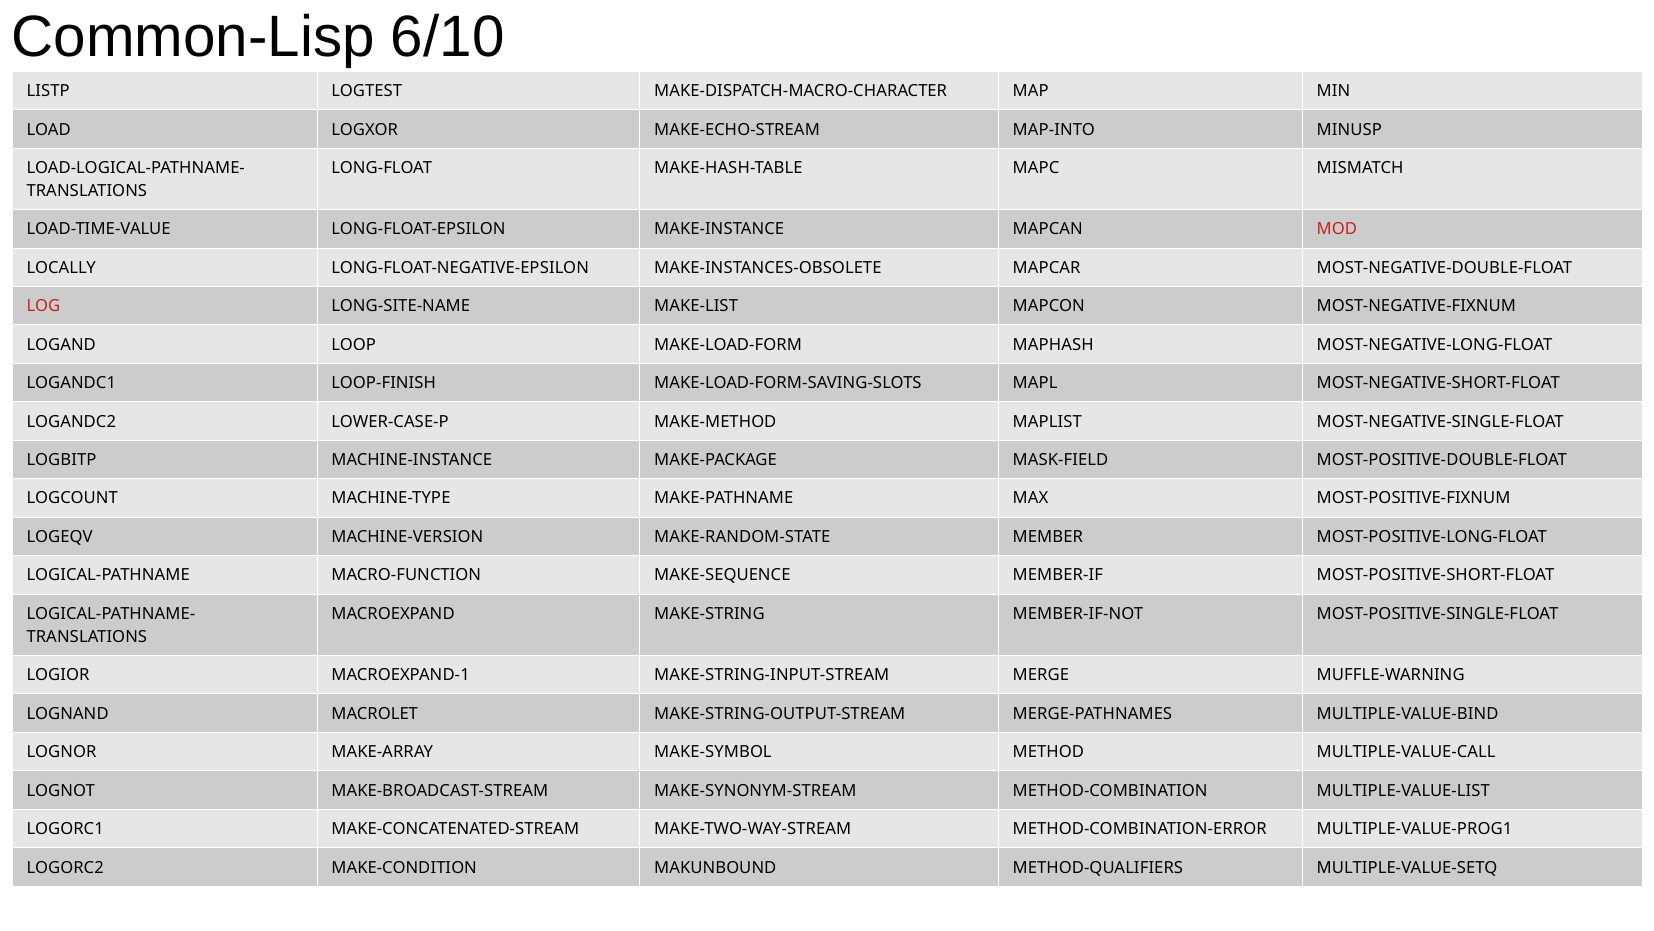

# Common-Lisp 6/10
| LISTP | LOGTEST | MAKE-DISPATCH-MACRO-CHARACTER | MAP | MIN |
| --- | --- | --- | --- | --- |
| LOAD | LOGXOR | MAKE-ECHO-STREAM | MAP-INTO | MINUSP |
| LOAD-LOGICAL-PATHNAME-TRANSLATIONS | LONG-FLOAT | MAKE-HASH-TABLE | MAPC | MISMATCH |
| LOAD-TIME-VALUE | LONG-FLOAT-EPSILON | MAKE-INSTANCE | MAPCAN | MOD |
| LOCALLY | LONG-FLOAT-NEGATIVE-EPSILON | MAKE-INSTANCES-OBSOLETE | MAPCAR | MOST-NEGATIVE-DOUBLE-FLOAT |
| LOG | LONG-SITE-NAME | MAKE-LIST | MAPCON | MOST-NEGATIVE-FIXNUM |
| LOGAND | LOOP | MAKE-LOAD-FORM | MAPHASH | MOST-NEGATIVE-LONG-FLOAT |
| LOGANDC1 | LOOP-FINISH | MAKE-LOAD-FORM-SAVING-SLOTS | MAPL | MOST-NEGATIVE-SHORT-FLOAT |
| LOGANDC2 | LOWER-CASE-P | MAKE-METHOD | MAPLIST | MOST-NEGATIVE-SINGLE-FLOAT |
| LOGBITP | MACHINE-INSTANCE | MAKE-PACKAGE | MASK-FIELD | MOST-POSITIVE-DOUBLE-FLOAT |
| LOGCOUNT | MACHINE-TYPE | MAKE-PATHNAME | MAX | MOST-POSITIVE-FIXNUM |
| LOGEQV | MACHINE-VERSION | MAKE-RANDOM-STATE | MEMBER | MOST-POSITIVE-LONG-FLOAT |
| LOGICAL-PATHNAME | MACRO-FUNCTION | MAKE-SEQUENCE | MEMBER-IF | MOST-POSITIVE-SHORT-FLOAT |
| LOGICAL-PATHNAME-TRANSLATIONS | MACROEXPAND | MAKE-STRING | MEMBER-IF-NOT | MOST-POSITIVE-SINGLE-FLOAT |
| LOGIOR | MACROEXPAND-1 | MAKE-STRING-INPUT-STREAM | MERGE | MUFFLE-WARNING |
| LOGNAND | MACROLET | MAKE-STRING-OUTPUT-STREAM | MERGE-PATHNAMES | MULTIPLE-VALUE-BIND |
| LOGNOR | MAKE-ARRAY | MAKE-SYMBOL | METHOD | MULTIPLE-VALUE-CALL |
| LOGNOT | MAKE-BROADCAST-STREAM | MAKE-SYNONYM-STREAM | METHOD-COMBINATION | MULTIPLE-VALUE-LIST |
| LOGORC1 | MAKE-CONCATENATED-STREAM | MAKE-TWO-WAY-STREAM | METHOD-COMBINATION-ERROR | MULTIPLE-VALUE-PROG1 |
| LOGORC2 | MAKE-CONDITION | MAKUNBOUND | METHOD-QUALIFIERS | MULTIPLE-VALUE-SETQ |